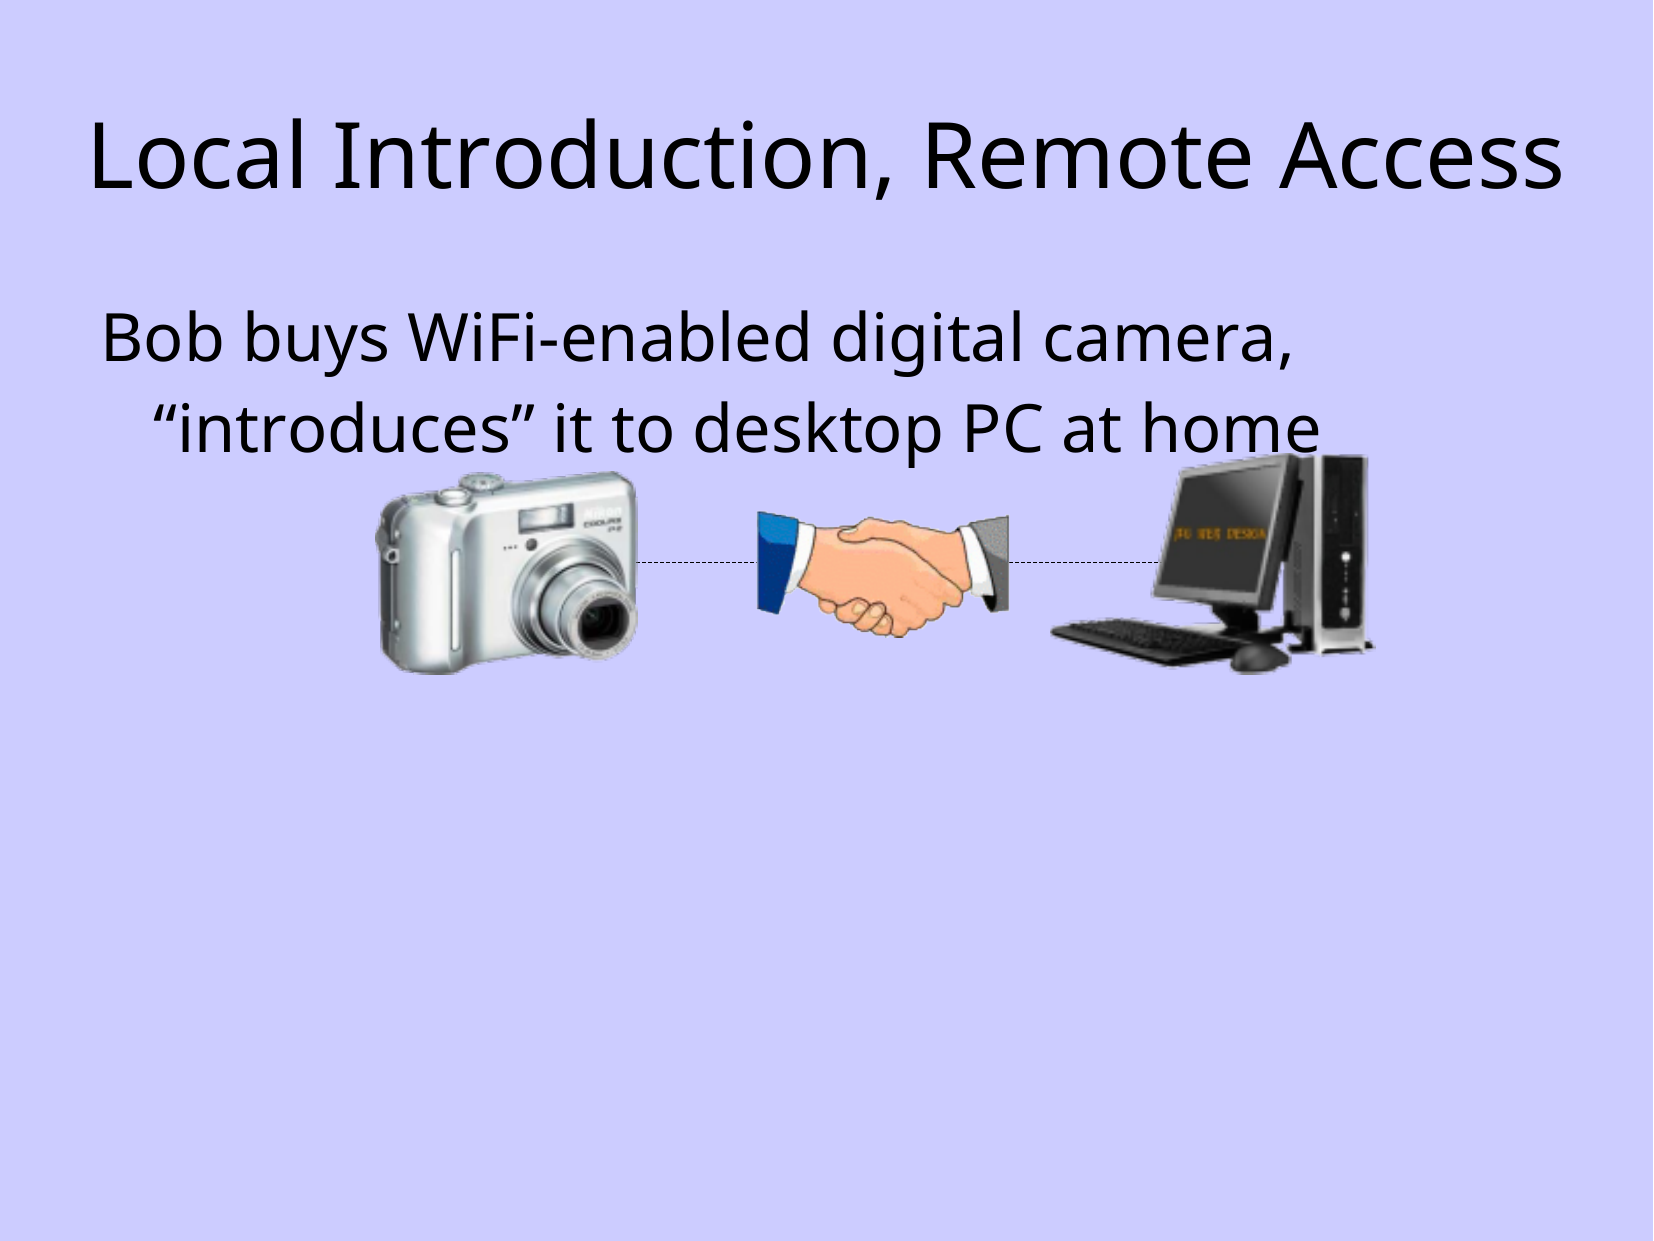

# Local Introduction, Remote Access
Bob buys WiFi-enabled digital camera,
“introduces” it to desktop PC at home